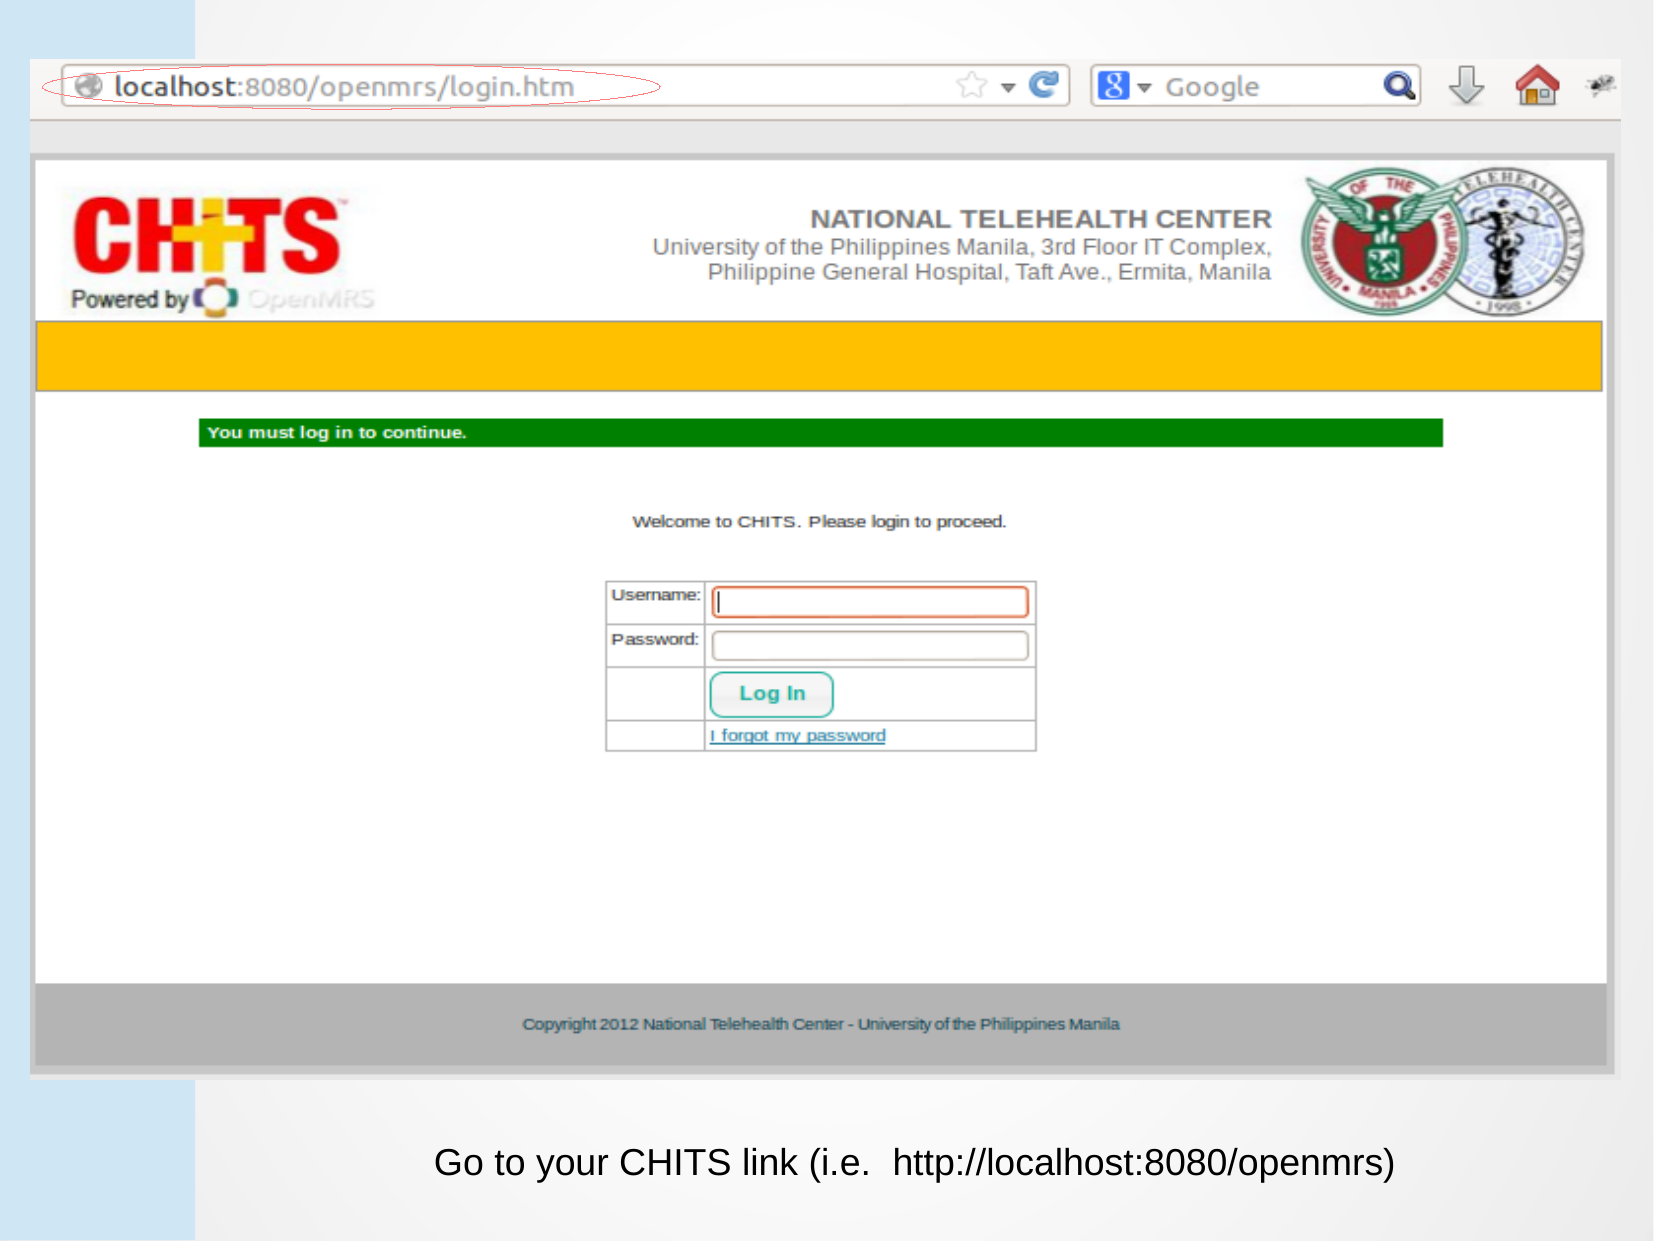

# I. N A V I G A T E
Go to your CHITS link (i.e. http://localhost:8080/openmrs)